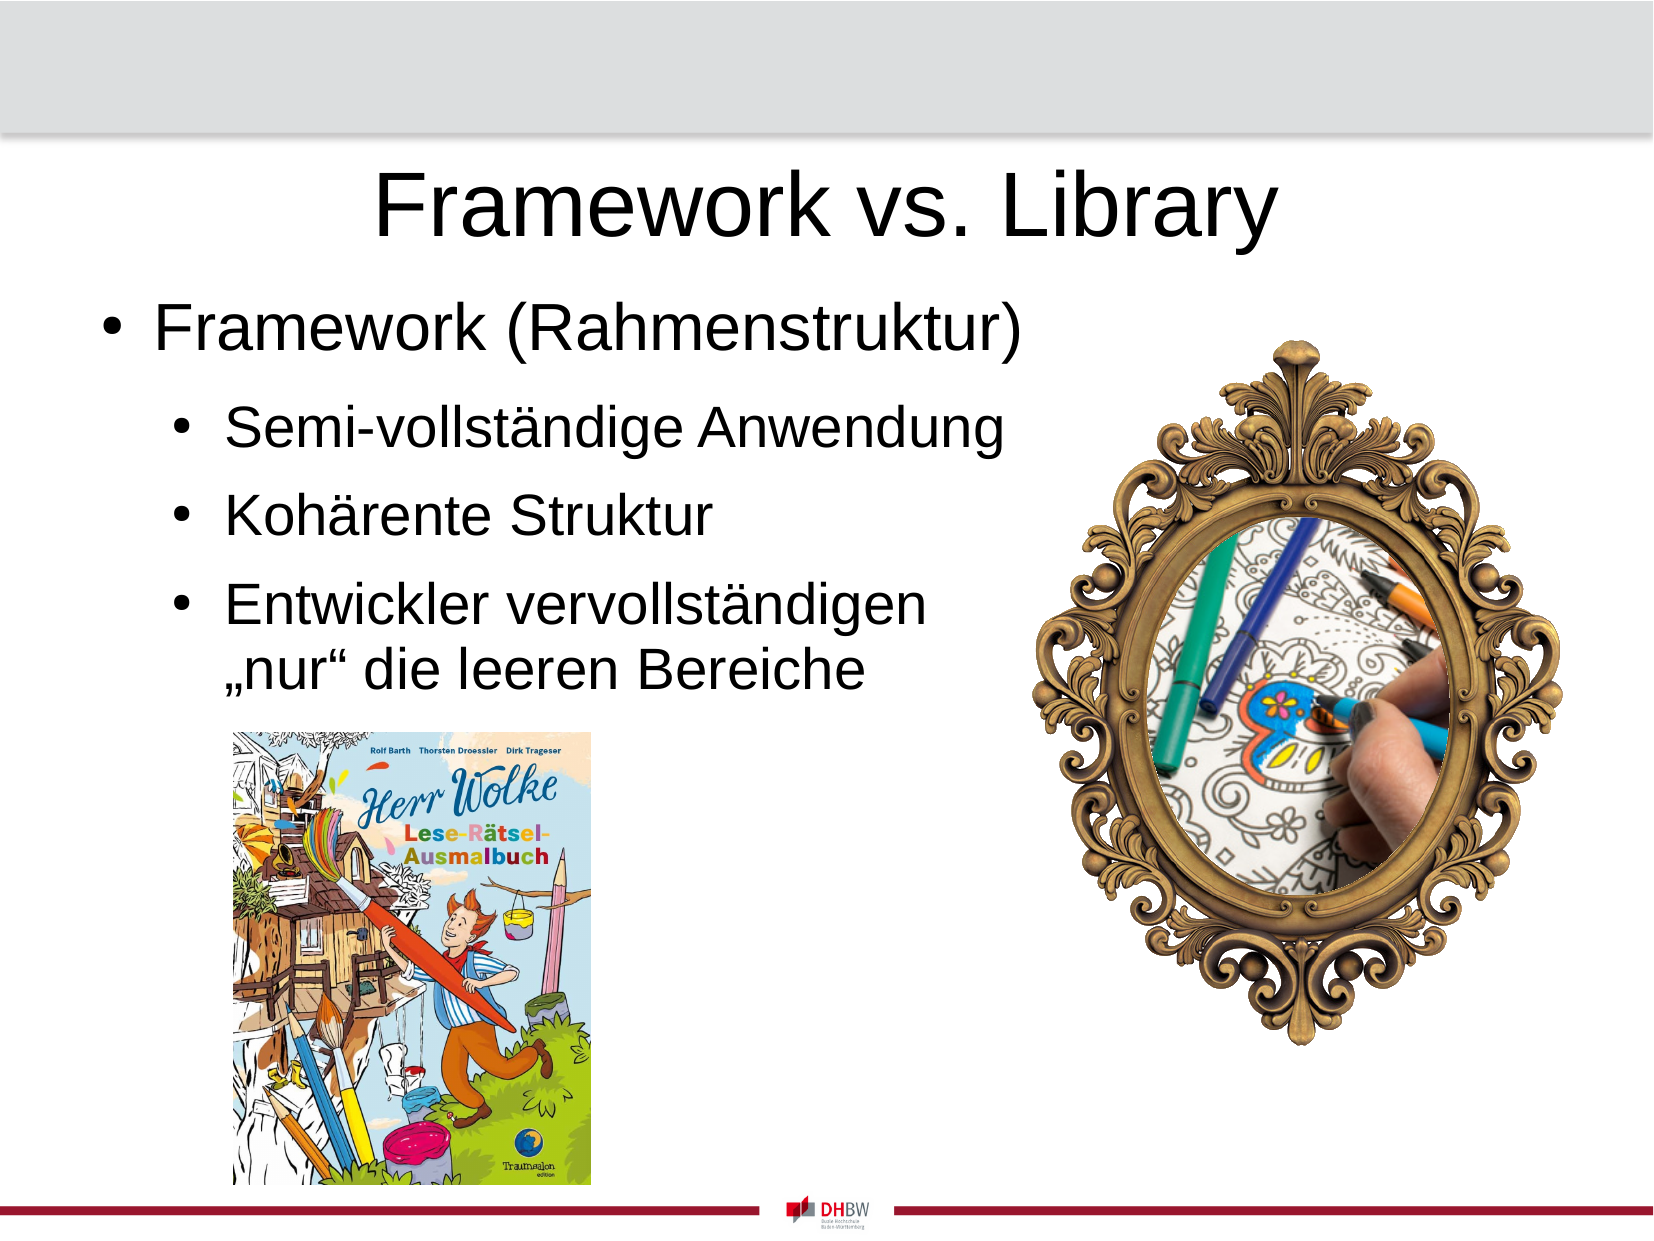

# Framework vs. Library
Framework (Rahmenstruktur)
Semi-vollständige Anwendung
Kohärente Struktur
Entwickler vervollständigen
„nur“ die leeren Bereiche